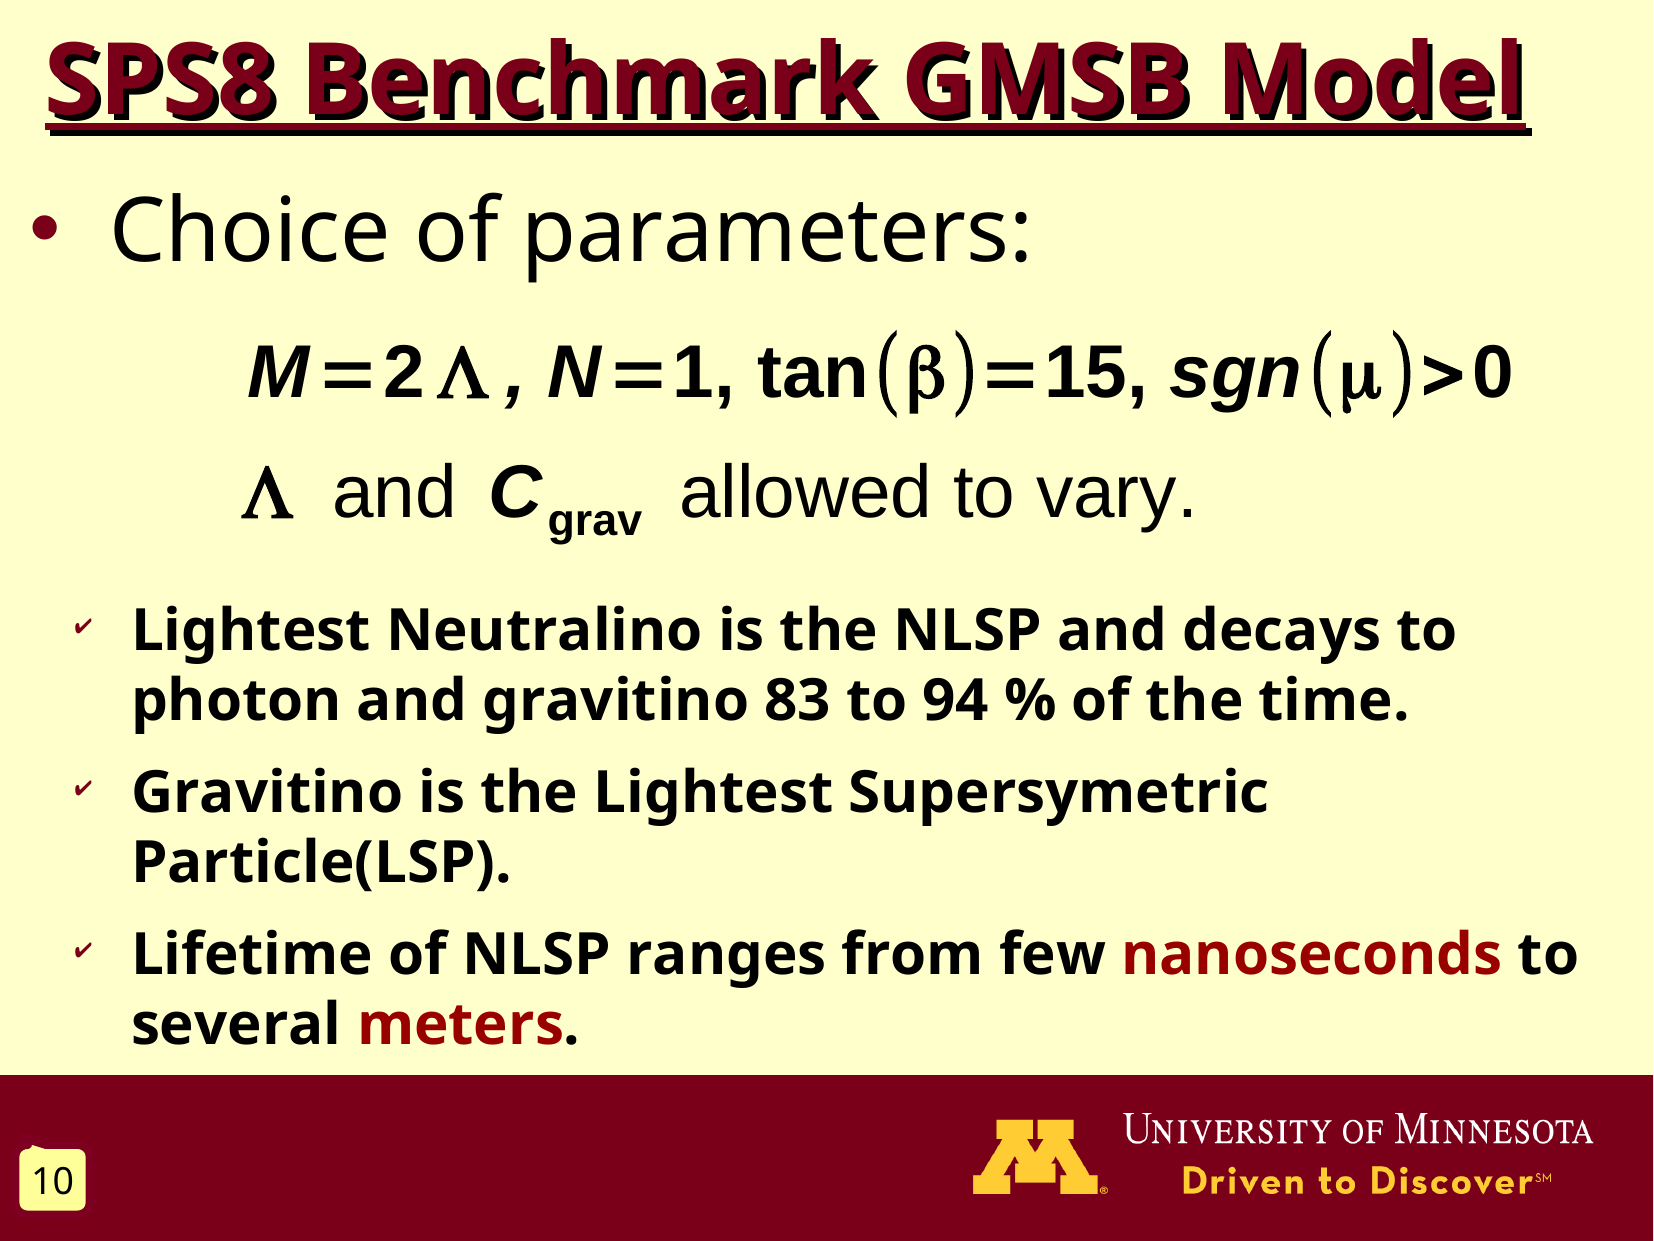

# SPS8 Benchmark GMSB Model
 Choice of parameters:
Lightest Neutralino is the NLSP and decays to photon and gravitino 83 to 94 % of the time.
Gravitino is the Lightest Supersymetric Particle(LSP).
Lifetime of NLSP ranges from few nanoseconds to several meters.
10